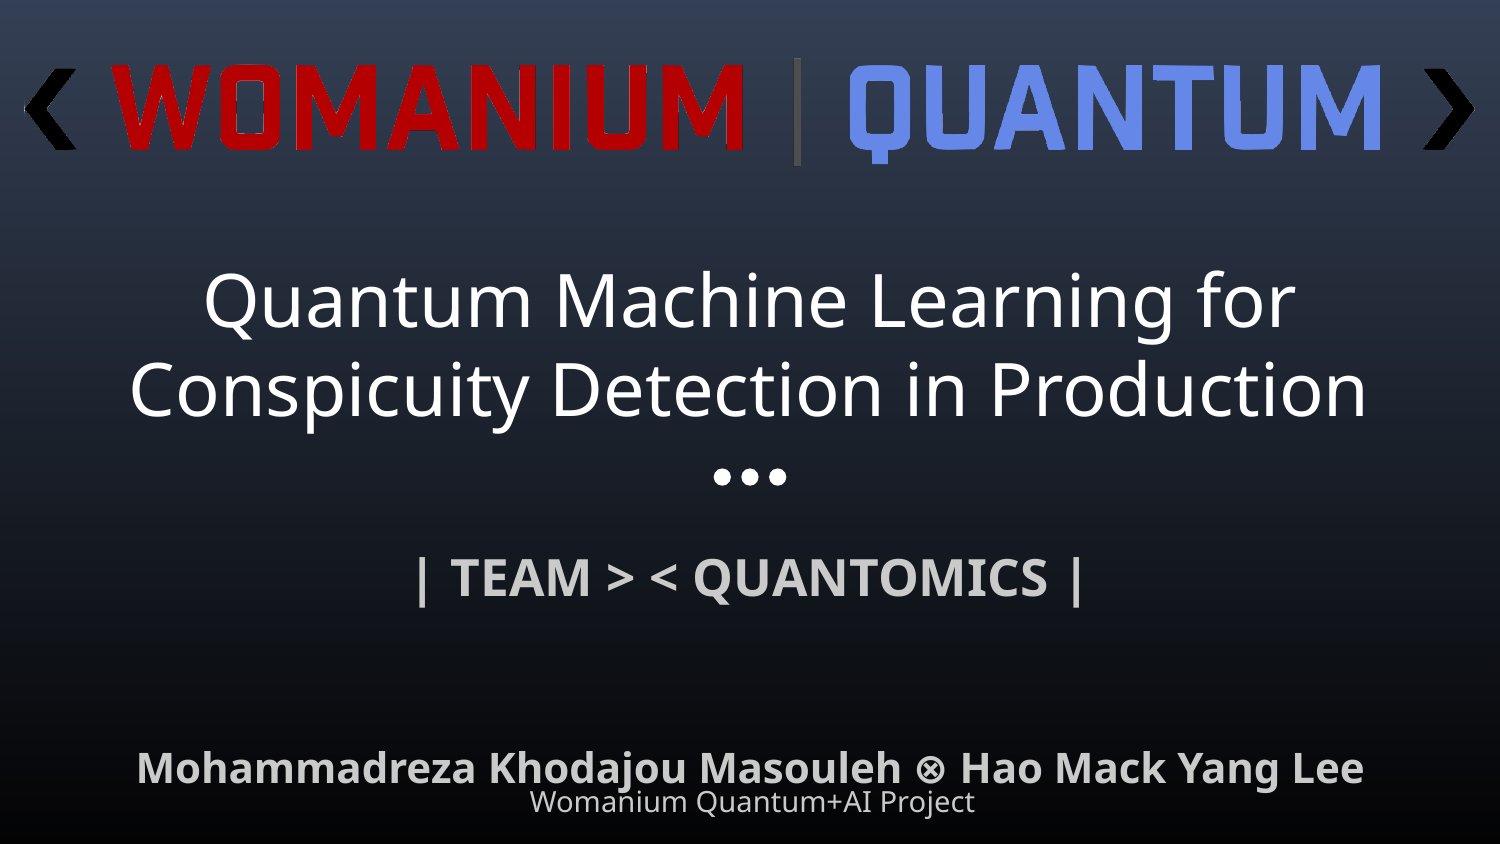

# Quantum Machine Learning for Conspicuity Detection in Production
| TEAM > < QUANTOMICS |
Mohammadreza Khodajou Masouleh ⊗ Hao Mack Yang Lee
Womanium Quantum+AI Project